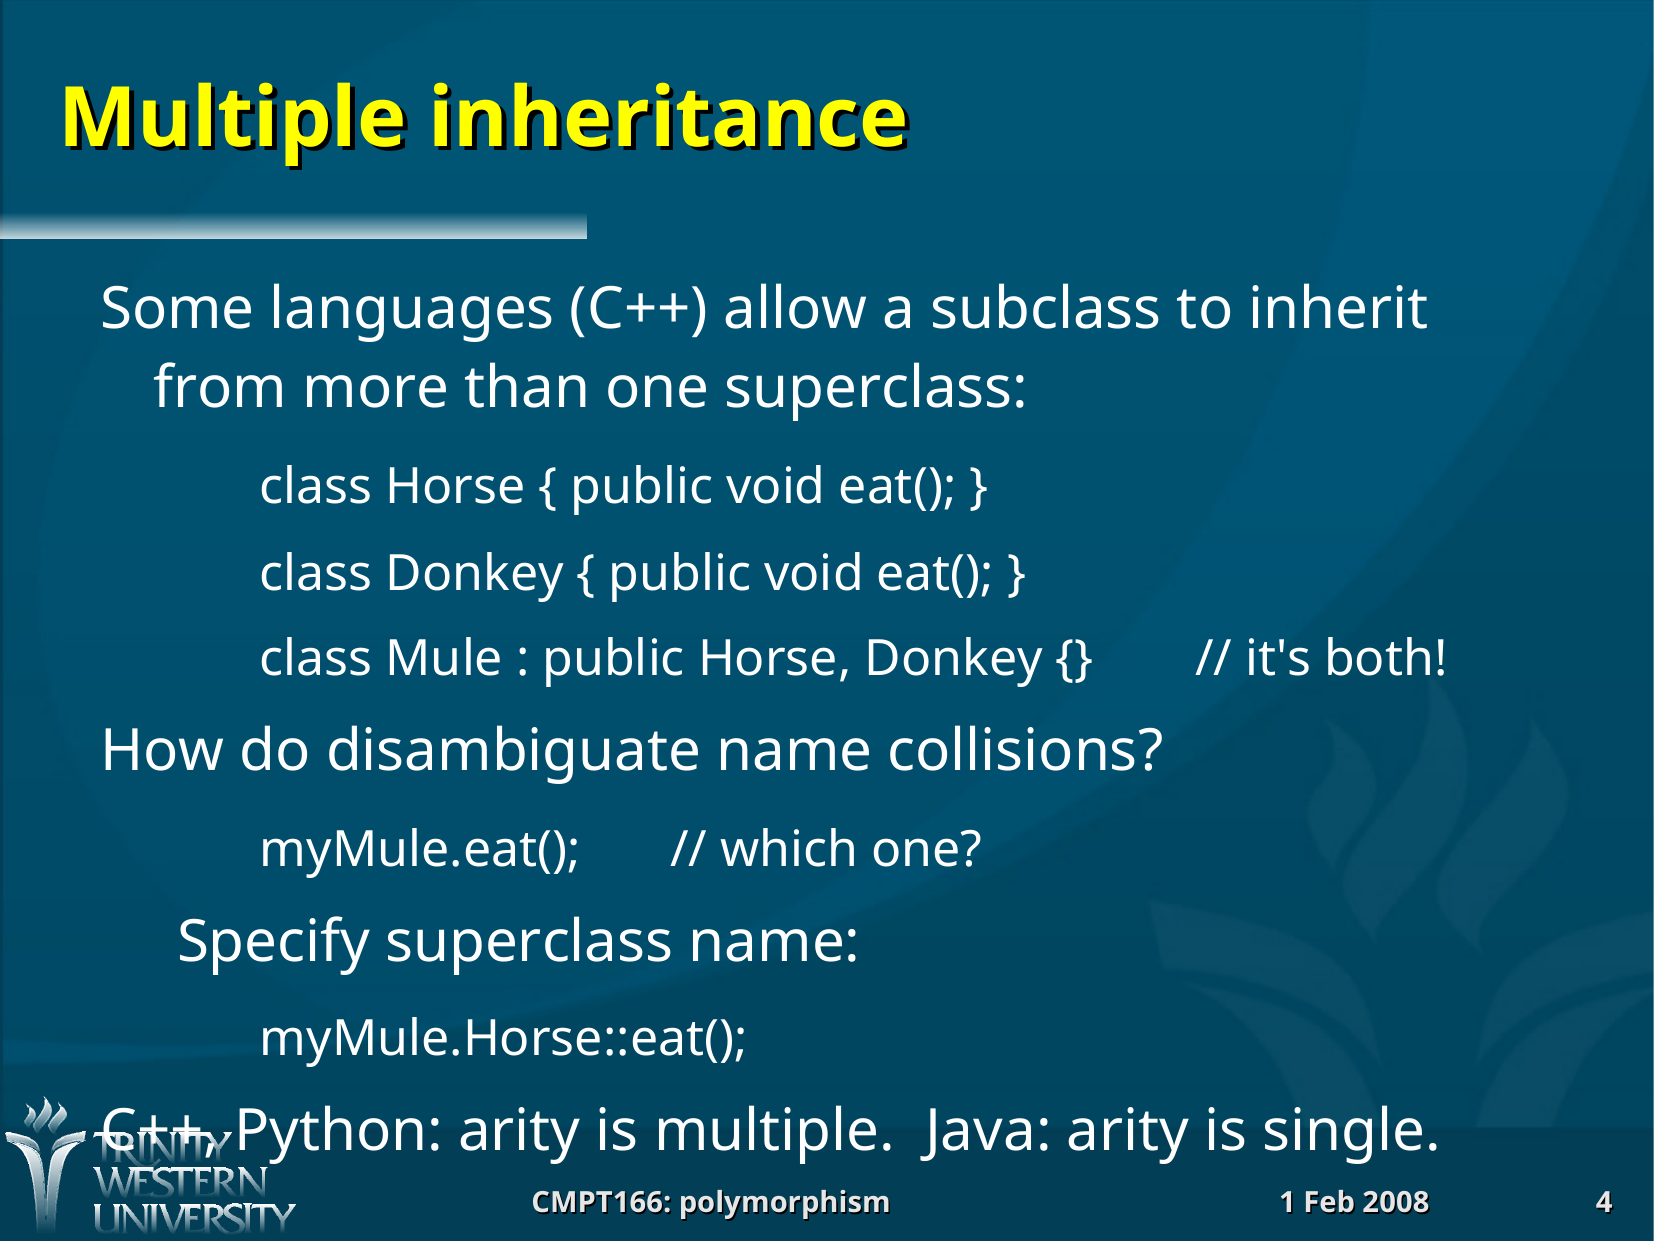

# Multiple inheritance
Some languages (C++) allow a subclass to inherit from more than one superclass:
class Horse { public void eat(); }
class Donkey { public void eat(); }
class Mule : public Horse, Donkey {}		// it's both!
How do disambiguate name collisions?
myMule.eat();		// which one?
Specify superclass name:
myMule.Horse::eat();
C++, Python: arity is multiple. Java: arity is single.
CMPT166: polymorphism
1 Feb 2008
4